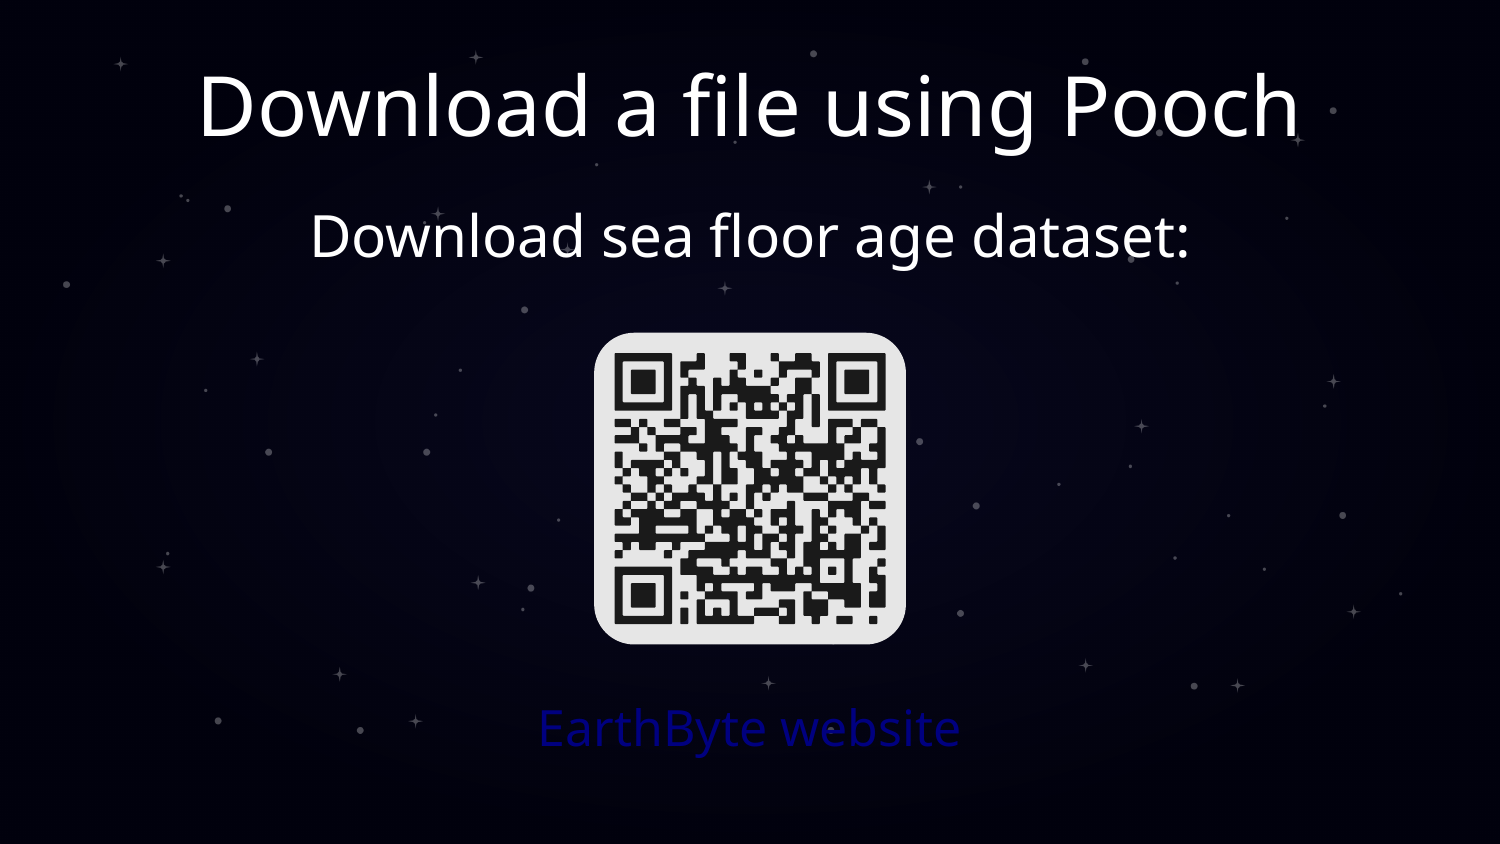

# Download a file using Pooch
Download sea floor age dataset:
EarthByte website